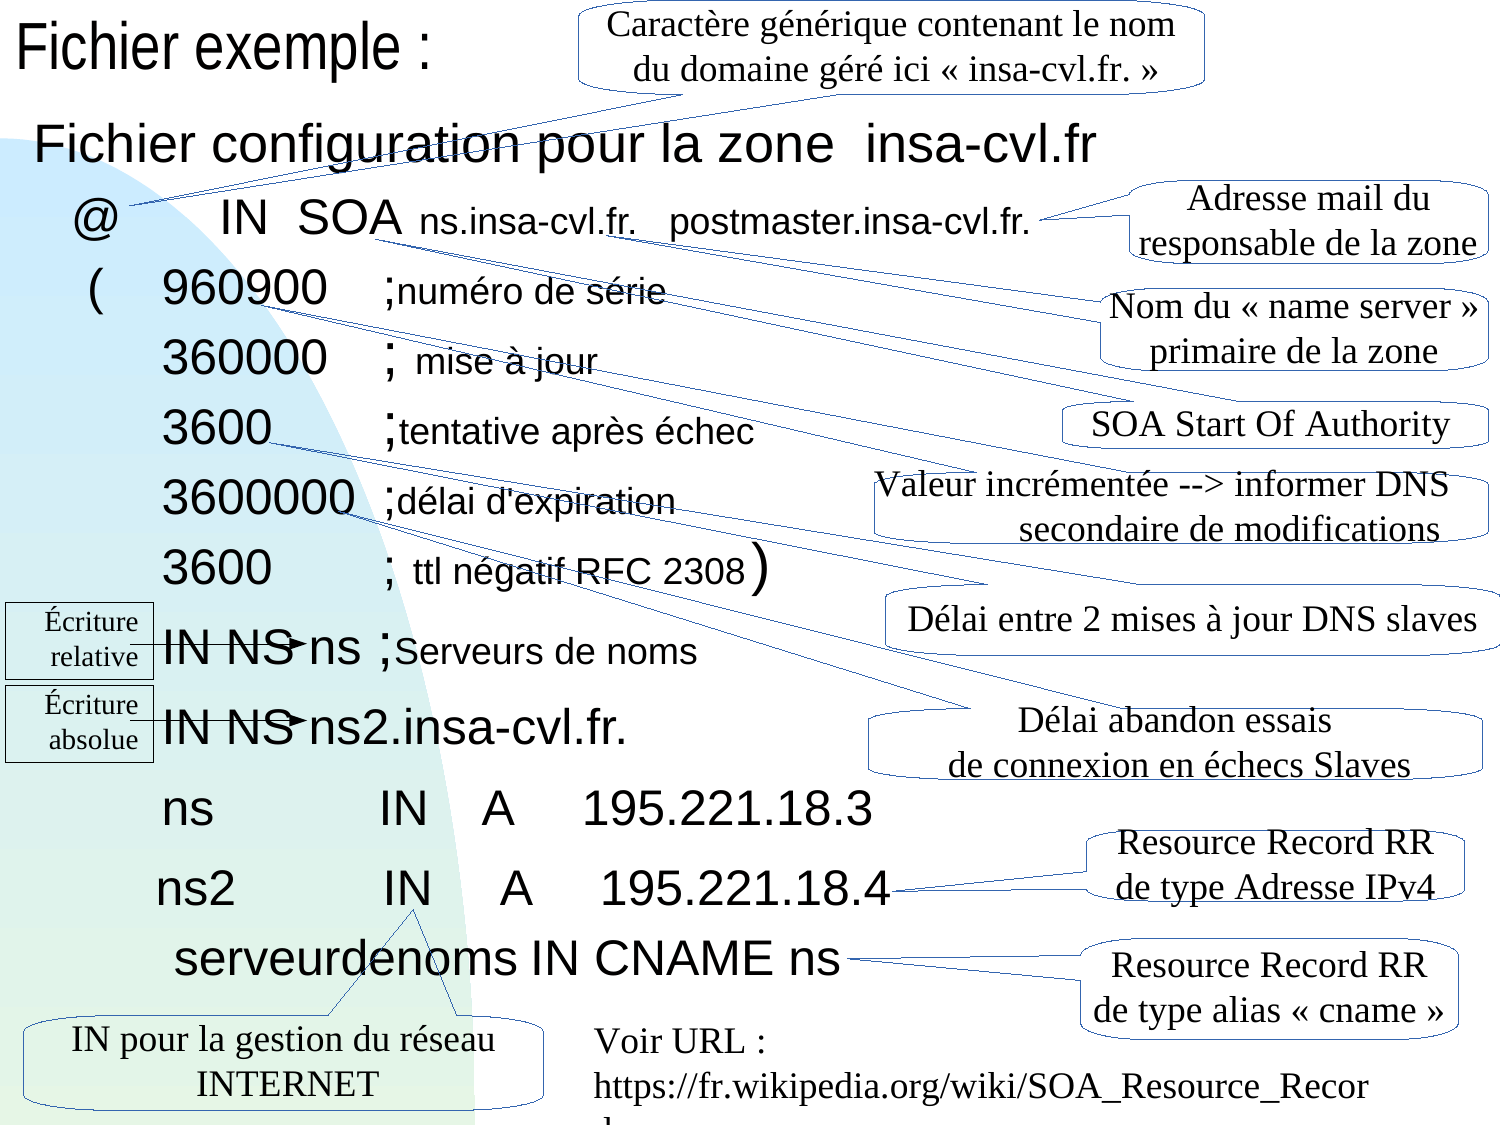

Caractère générique contenant le nom
 du domaine géré ici « insa-cvl.fr. »
# Fichier exemple :
 Fichier configuration pour la zone insa-cvl.fr
@ IN SOA ns.insa-cvl.fr. postmaster.insa-cvl.fr.
 (	960900	;numéro de série
		360000	; mise à jour
		3600		;tentative après échec
		3600000	;délai d'expiration
		3600		; ttl négatif RFC 2308	)
			IN NS ns ;Serveurs de noms
		IN NS ns2.insa-cvl.fr.
 	ns		 IN A 195.221.18.3
 ns2		IN A 195.221.18.4
 serveurdenoms	IN CNAME ns
Adresse mail du
 responsable de la zone
Nom du « name server »
 primaire de la zone
SOA Start Of Authority
Valeur incrémentée --> informer DNS
 secondaire de modifications
Délai entre 2 mises à jour DNS slaves
Écriture
relative
Écriture
 absolue
Délai abandon essais
 de connexion en échecs Slaves
Resource Record RR
de type Adresse IPv4
Resource Record RR
de type alias « cname »
IN pour la gestion du réseau
 INTERNET
Voir URL : https://fr.wikipedia.org/wiki/SOA_Resource_Record